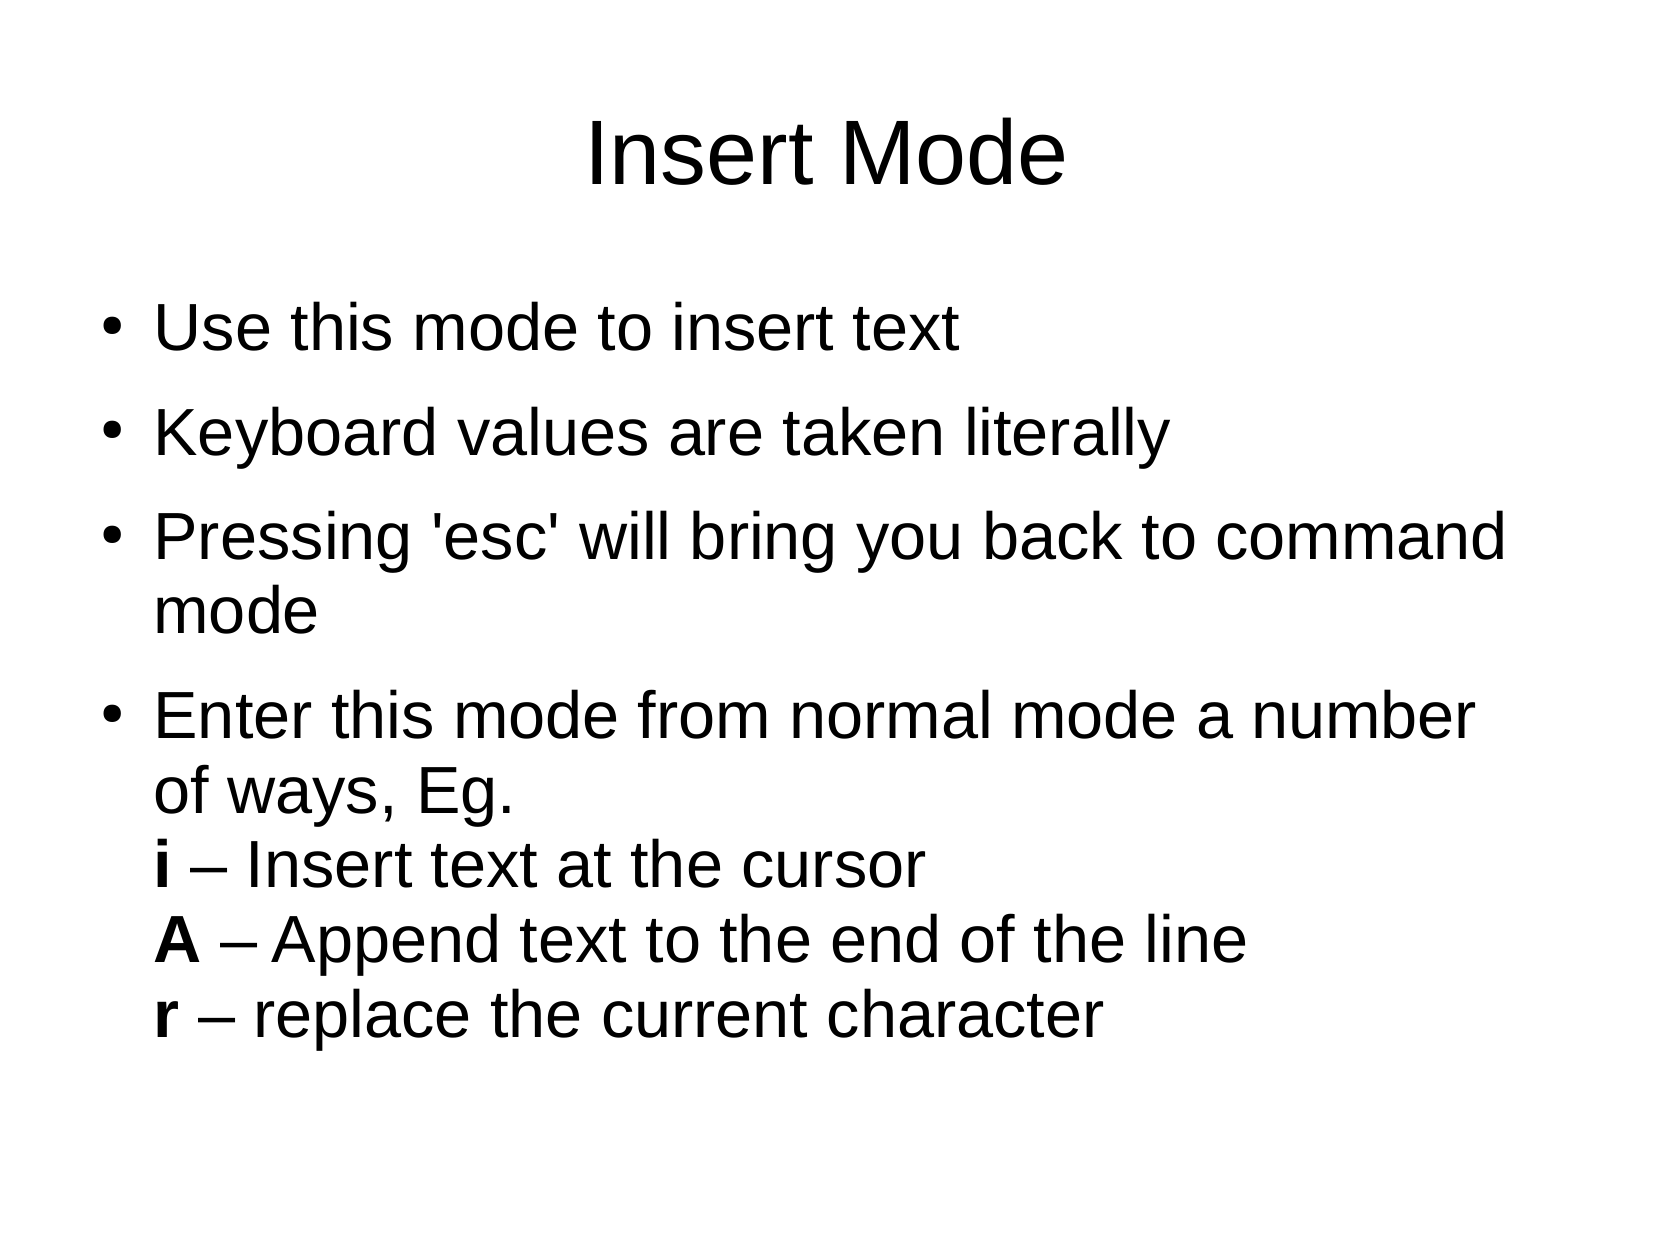

# Insert Mode
Use this mode to insert text
Keyboard values are taken literally
Pressing 'esc' will bring you back to command mode
Enter this mode from normal mode a number of ways, Eg.
i – Insert text at the cursor
A – Append text to the end of the line
r – replace the current character